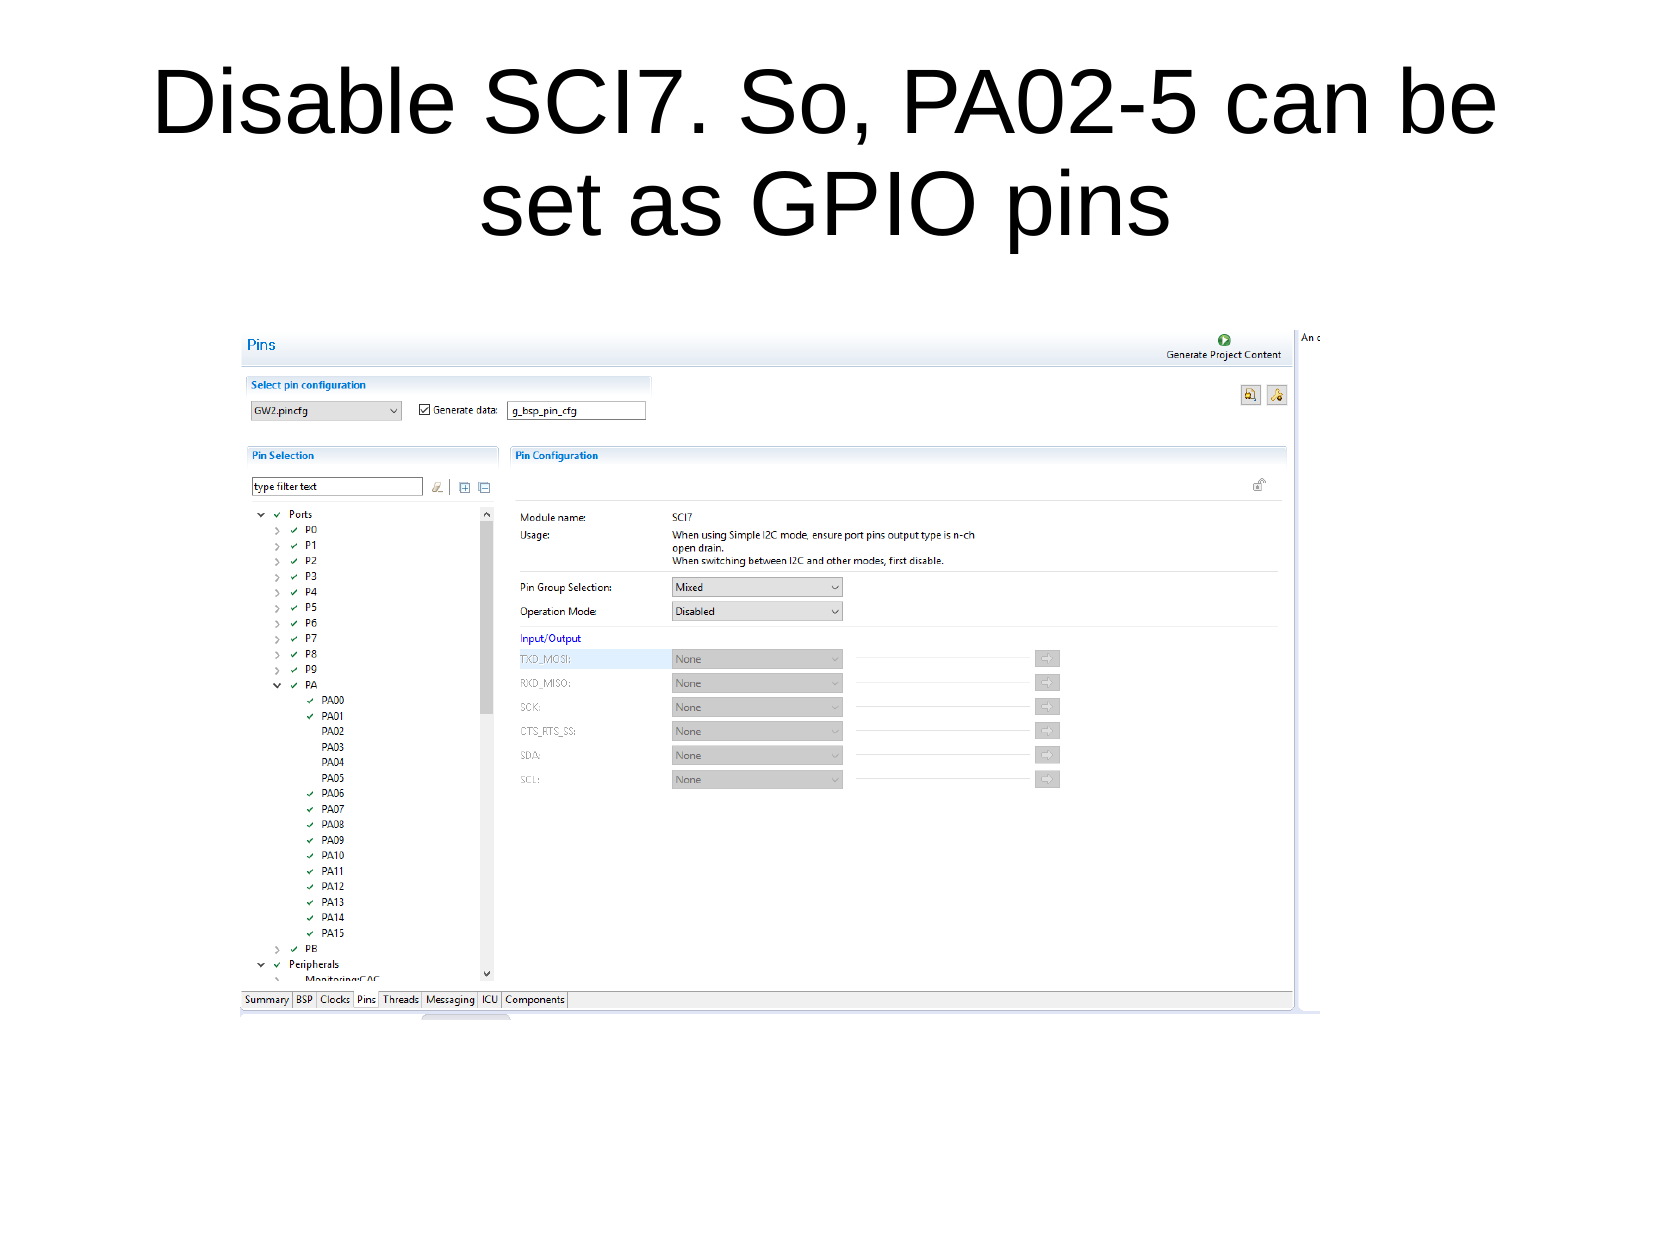

# Disable SCI7. So, PA02-5 can be set as GPIO pins